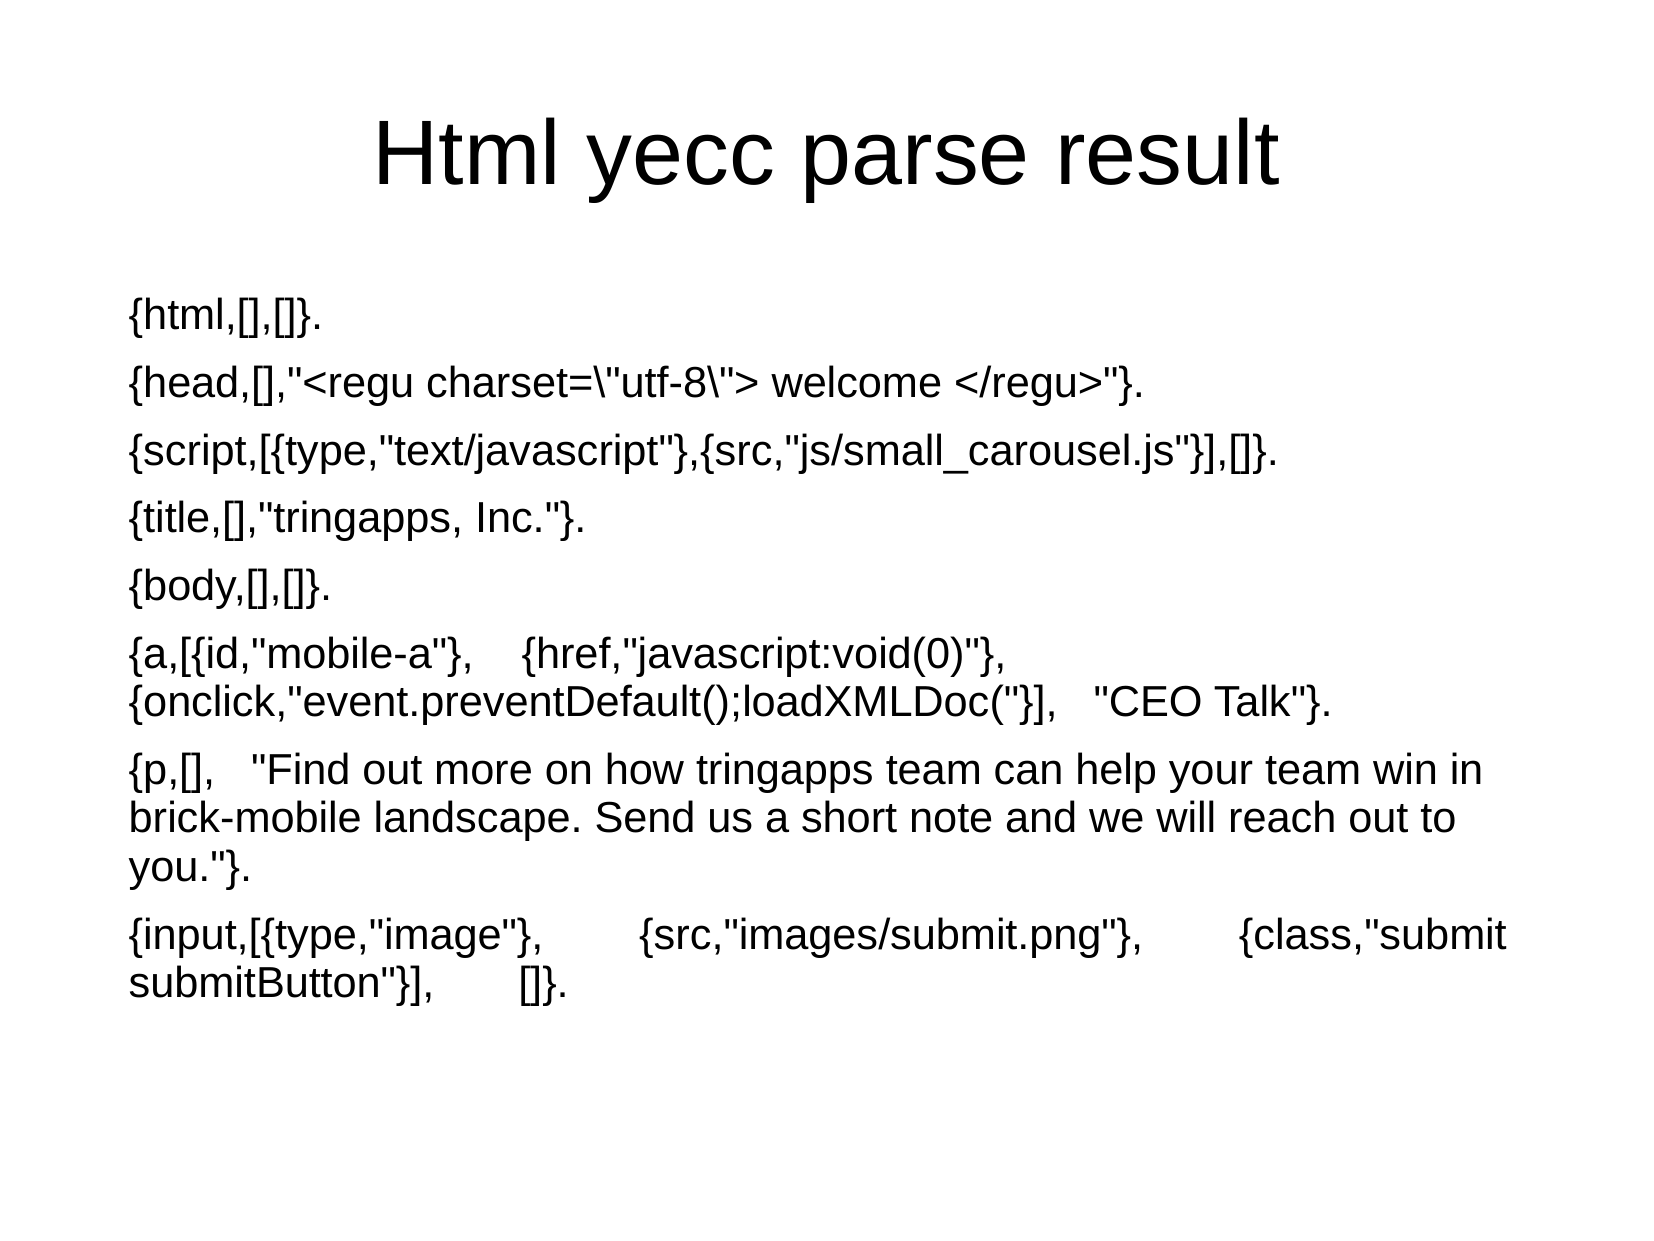

# Html yecc parse result
{html,[],[]}.
{head,[],"<regu charset=\"utf-8\"> welcome </regu>"}.
{script,[{type,"text/javascript"},{src,"js/small_carousel.js"}],[]}.
{title,[],"tringapps, Inc."}.
{body,[],[]}.
{a,[{id,"mobile-a"}, {href,"javascript:void(0)"}, {onclick,"event.preventDefault();loadXMLDoc("}], "CEO Talk"}.
{p,[], "Find out more on how tringapps team can help your team win in brick-mobile landscape. Send us a short note and we will reach out to you."}.
{input,[{type,"image"}, {src,"images/submit.png"}, {class,"submit submitButton"}], []}.